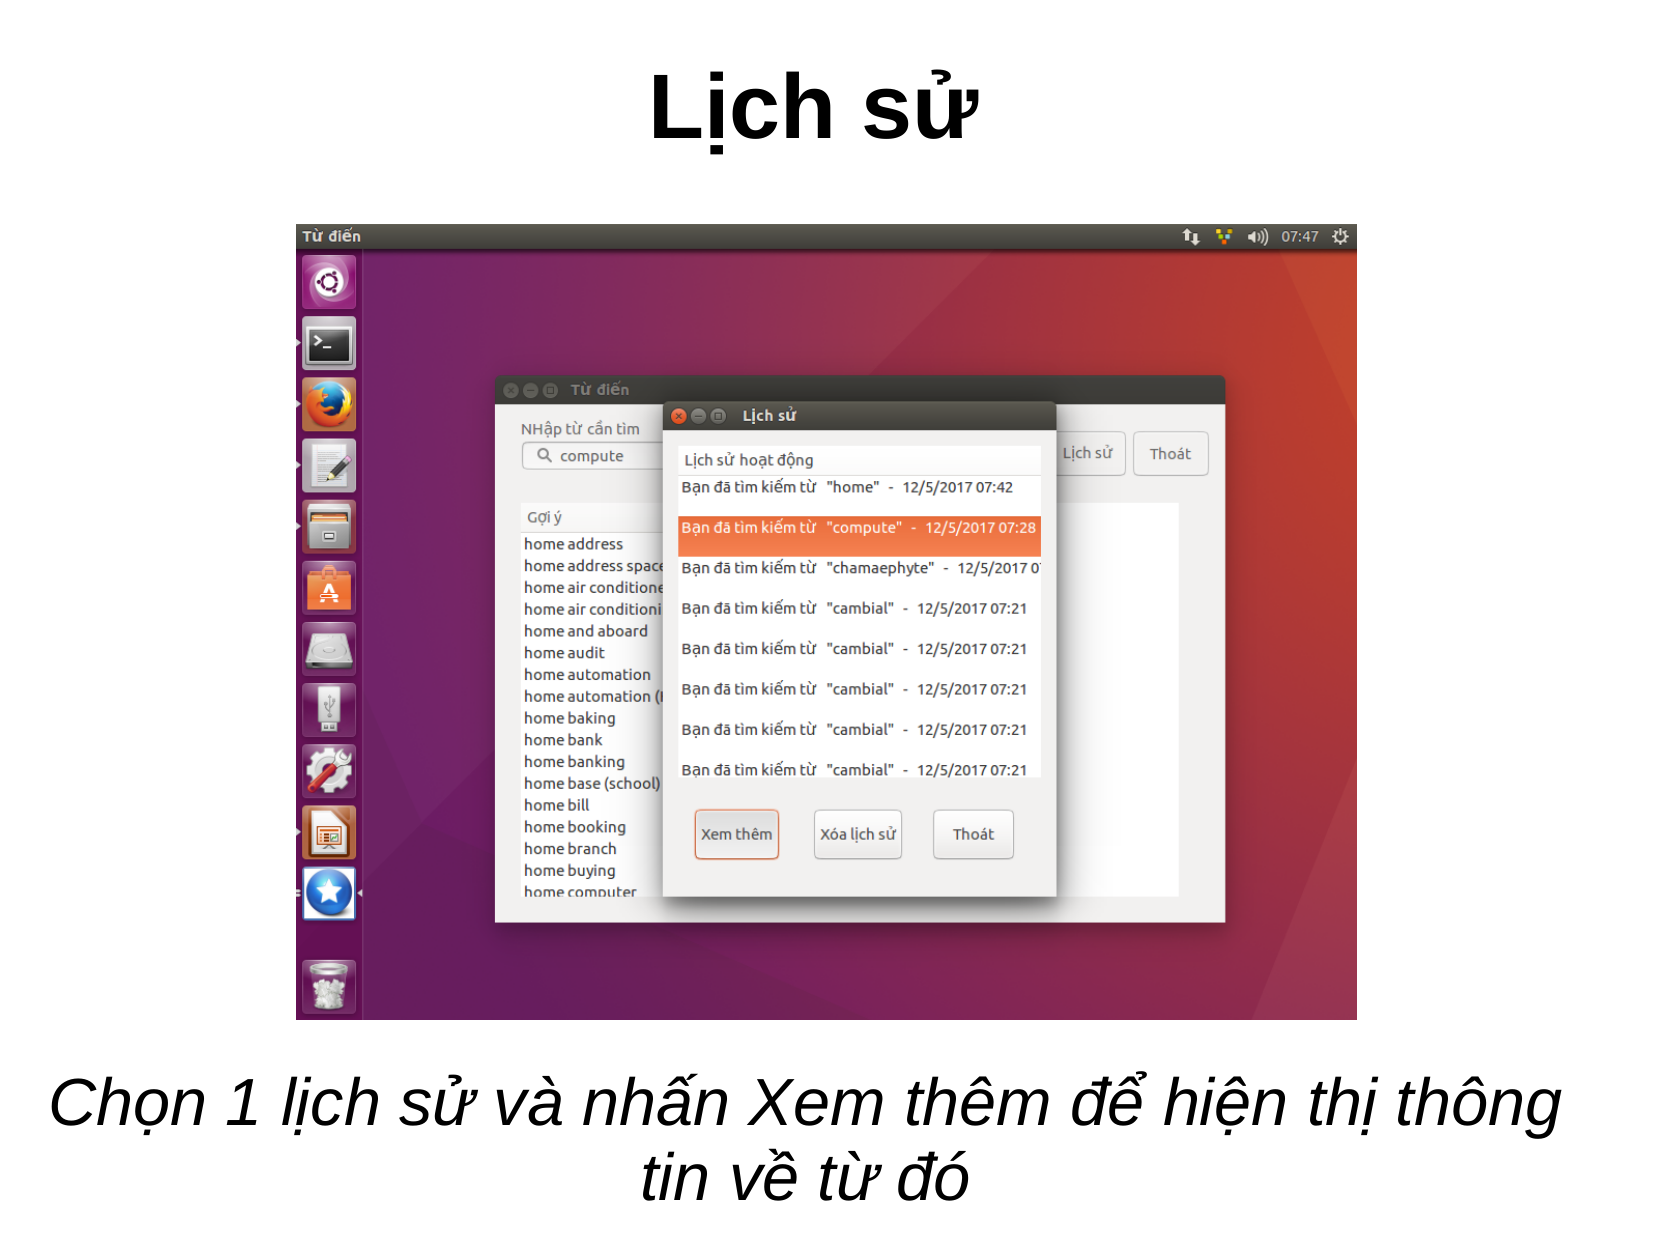

# Lịch sử
Chọn 1 lịch sử và nhấn Xem thêm để hiện thị thông tin về từ đó